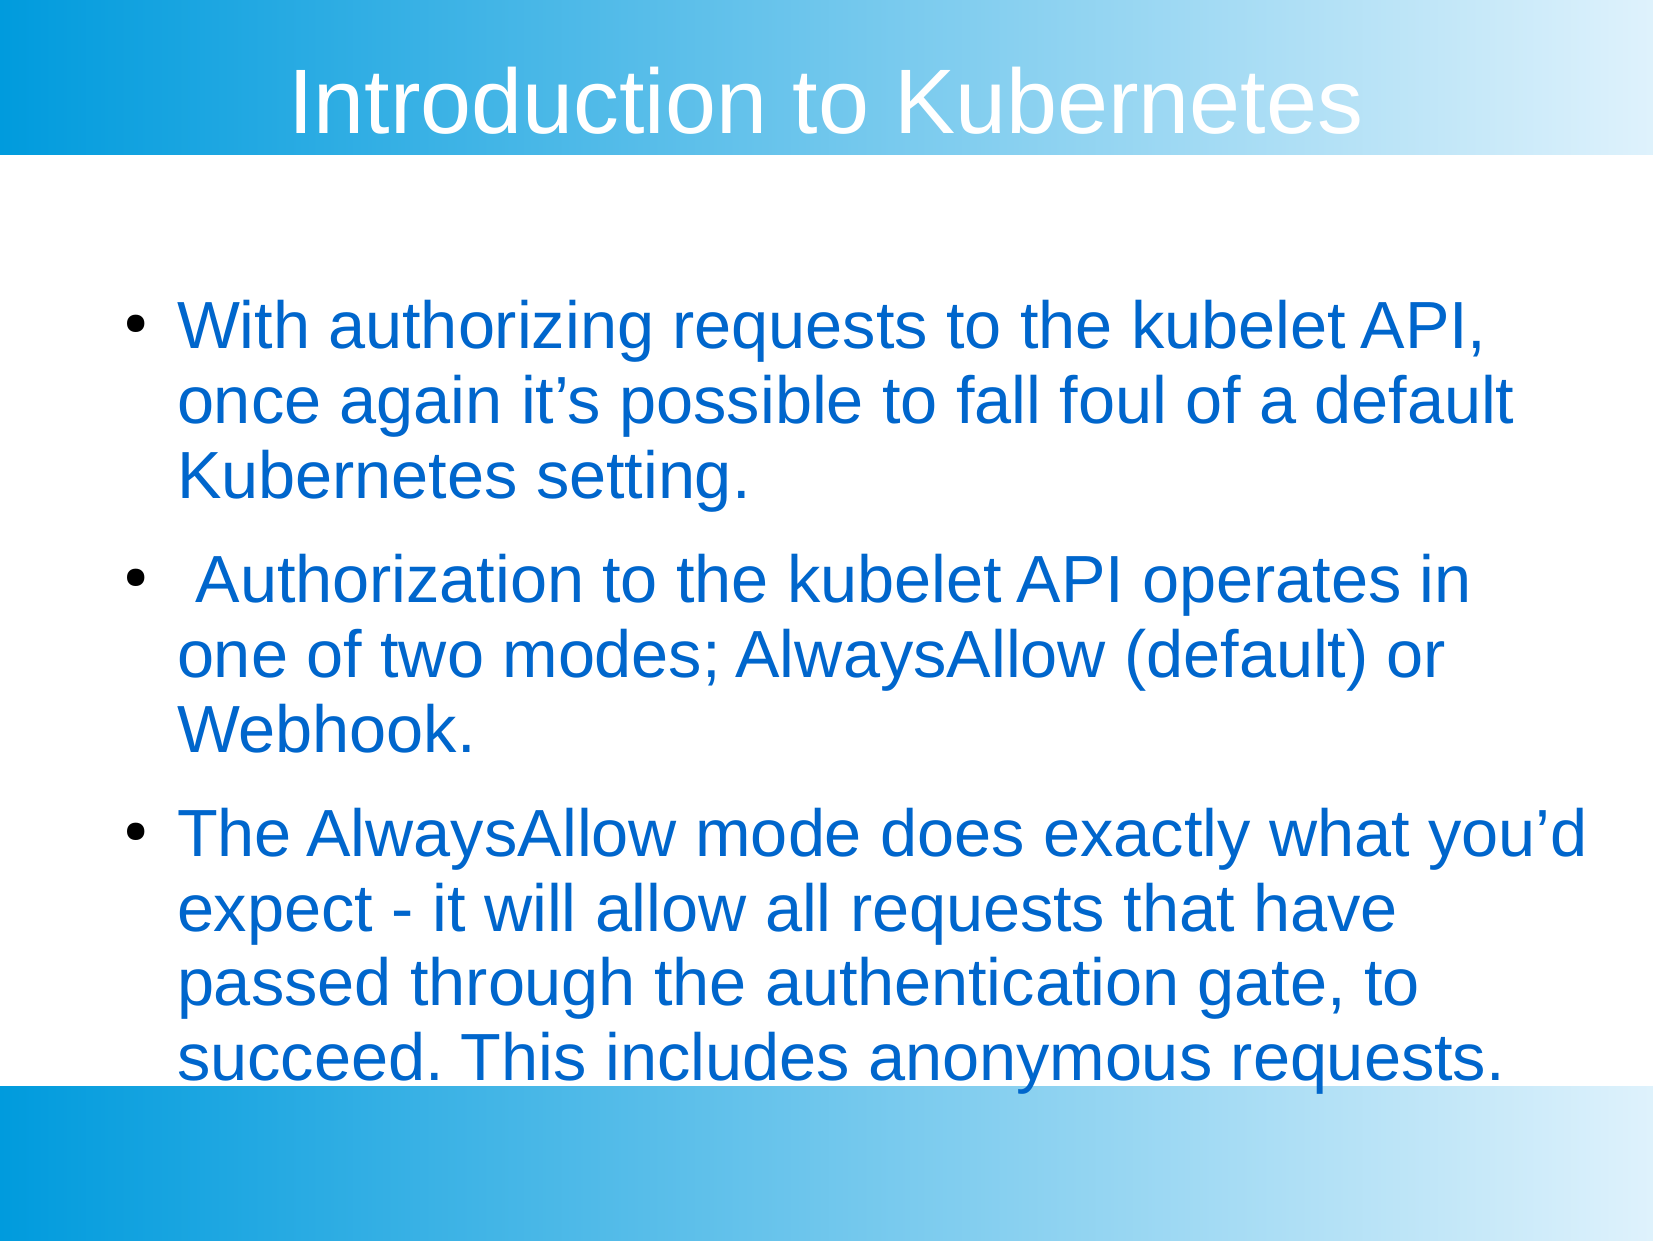

# Introduction to Kubernetes
With authorizing requests to the kubelet API, once again it’s possible to fall foul of a default Kubernetes setting.
 Authorization to the kubelet API operates in one of two modes; AlwaysAllow (default) or Webhook.
The AlwaysAllow mode does exactly what you’d expect - it will allow all requests that have passed through the authentication gate, to succeed. This includes anonymous requests.